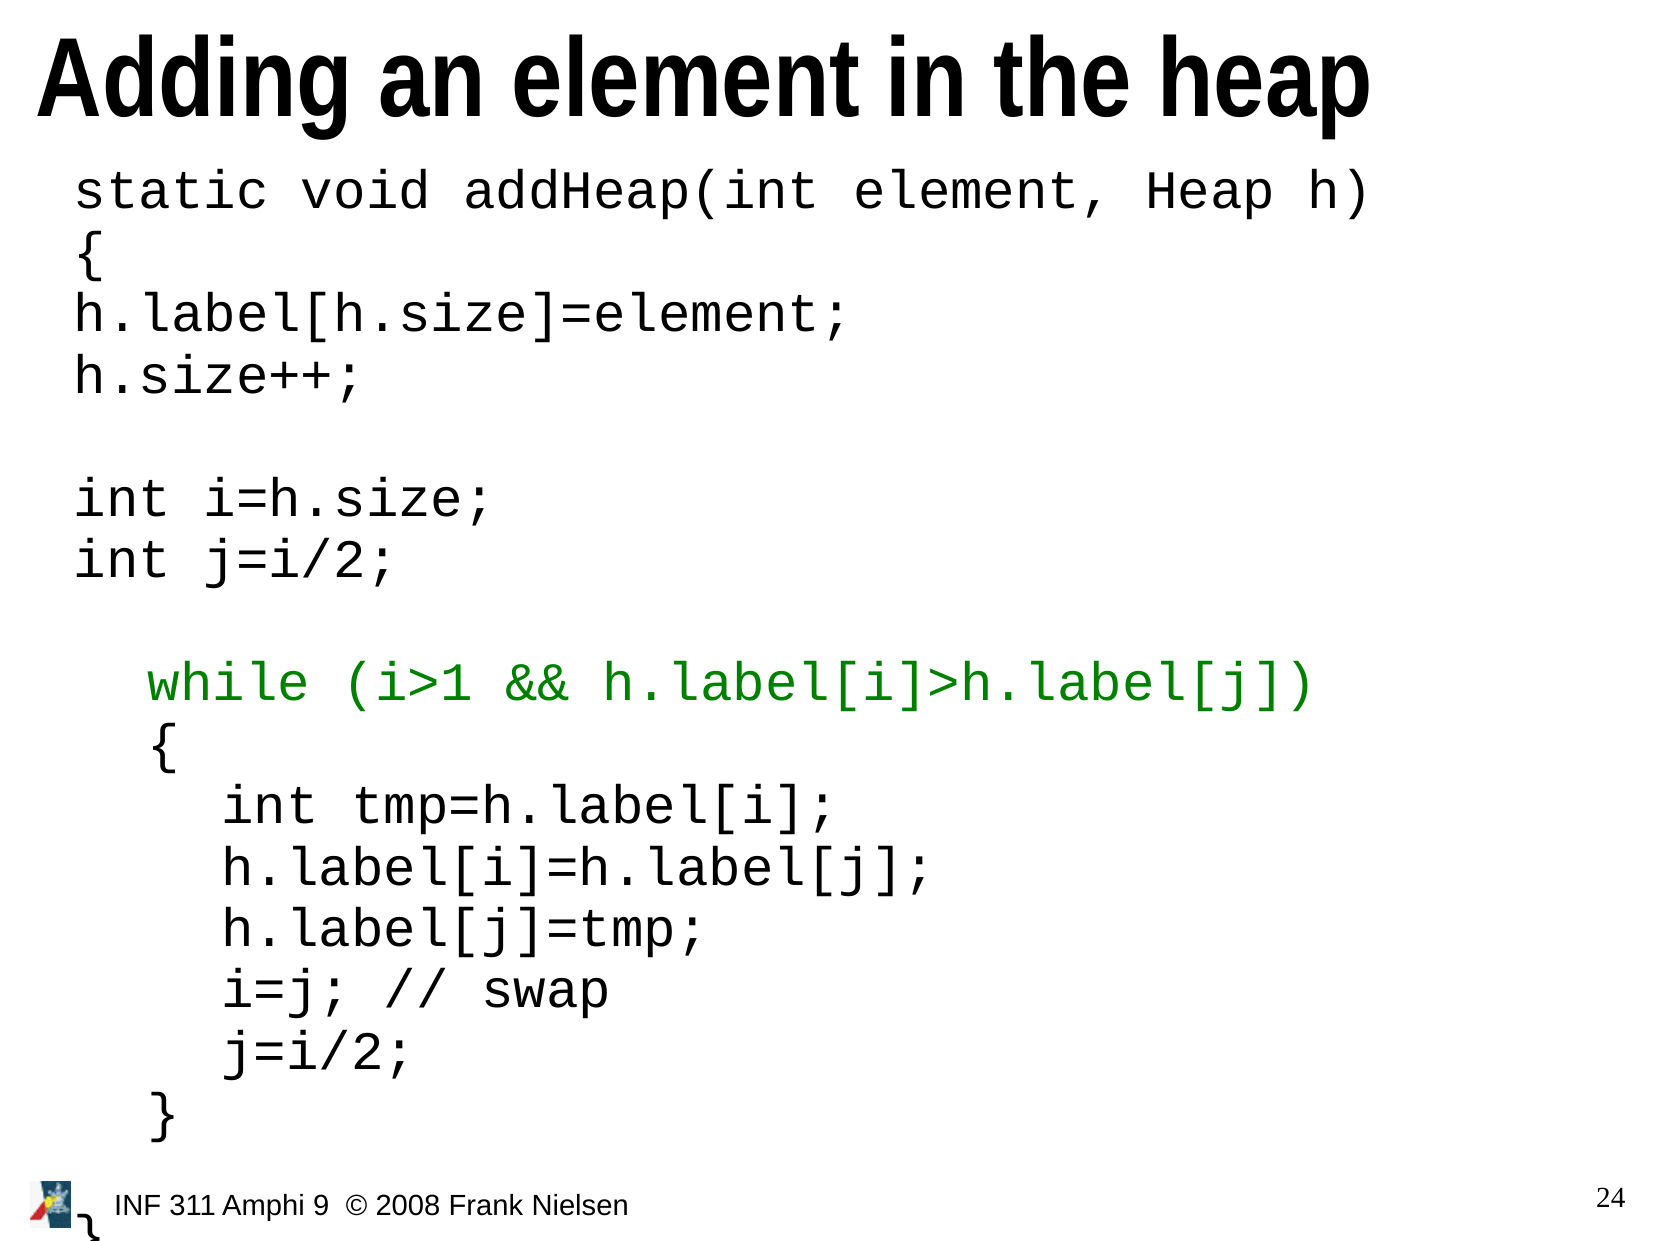

Adding an element in the heap
static void addHeap(int element, Heap h)
{
h.label[h.size]=element;
h.size++;
int i=h.size;
int j=i/2;
	while (i>1 && h.label[i]>h.label[j])
	{
		int tmp=h.label[i];
		h.label[i]=h.label[j];
		h.label[j]=tmp;
		i=j; // swap
		j=i/2;
	}
}